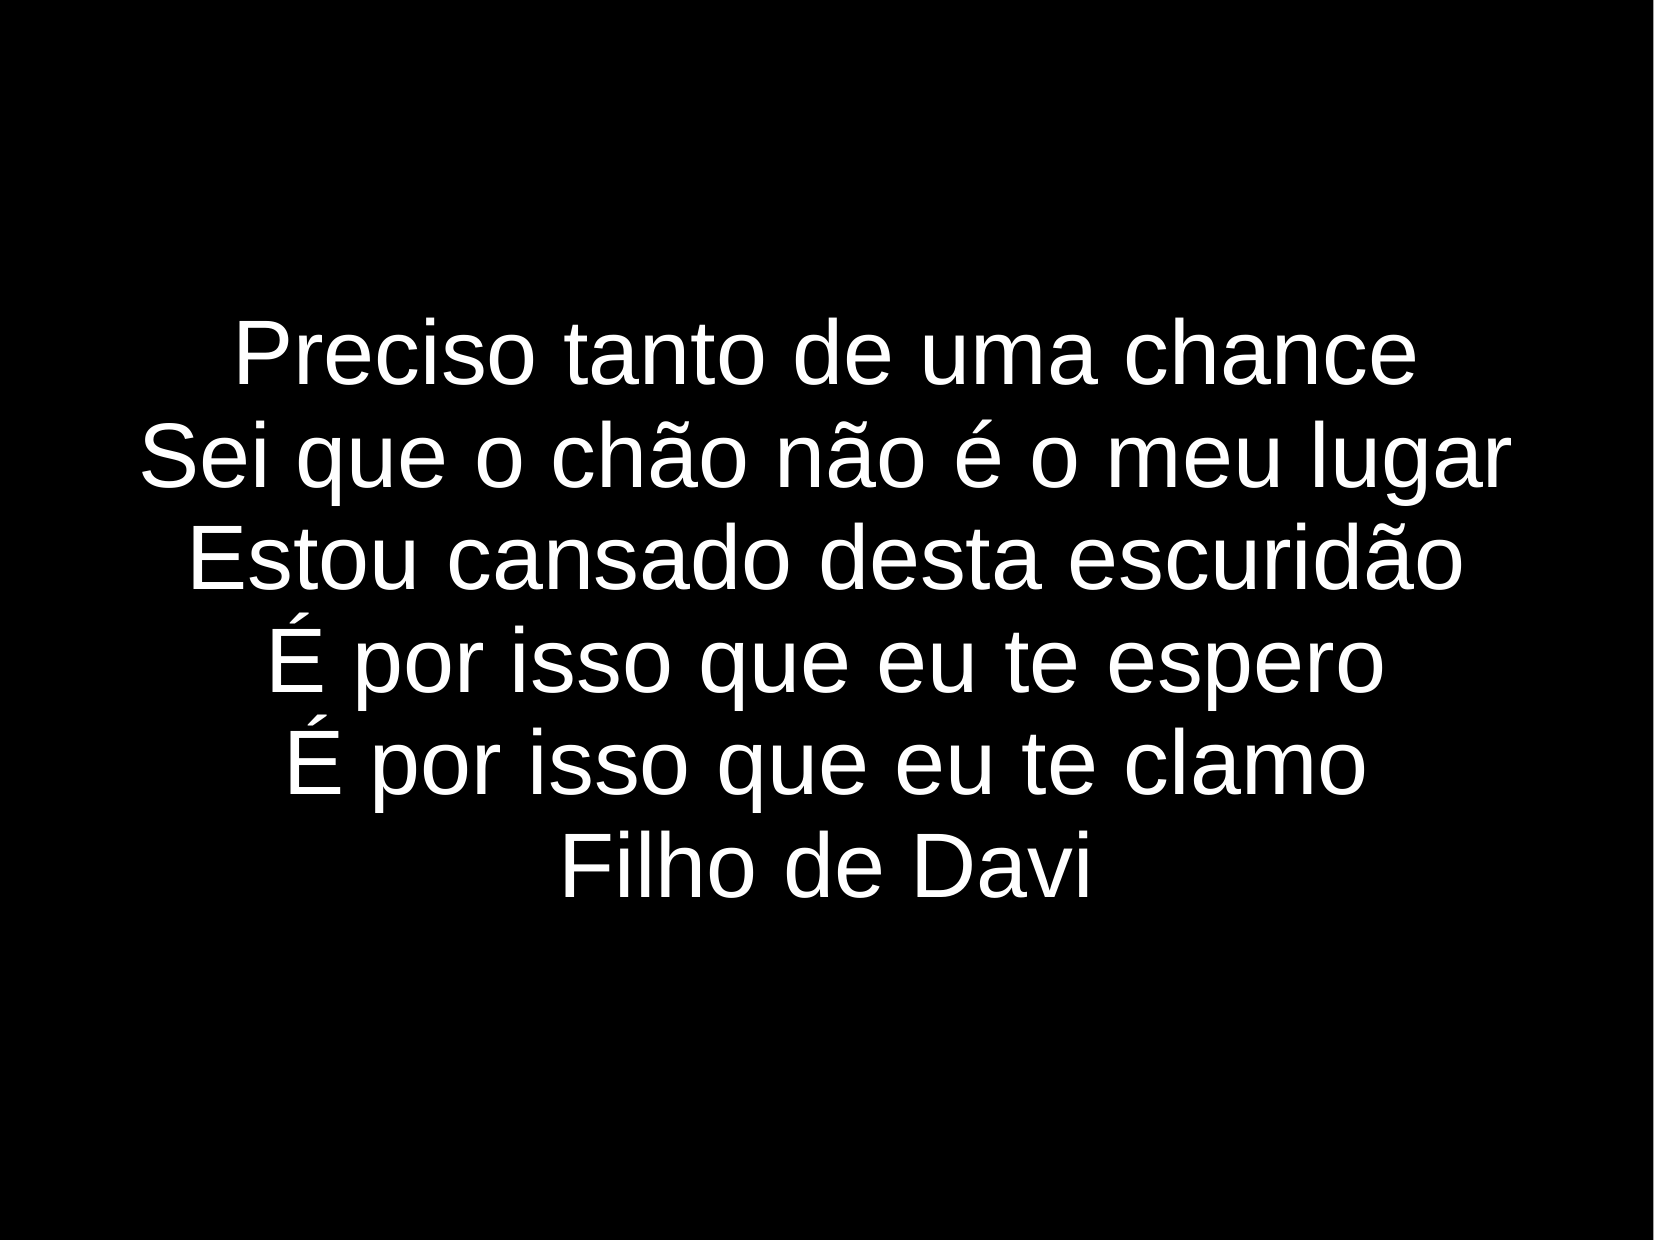

# Preciso tanto de uma chance
Sei que o chão não é o meu lugar
Estou cansado desta escuridão
É por isso que eu te espero
É por isso que eu te clamo
Filho de Davi